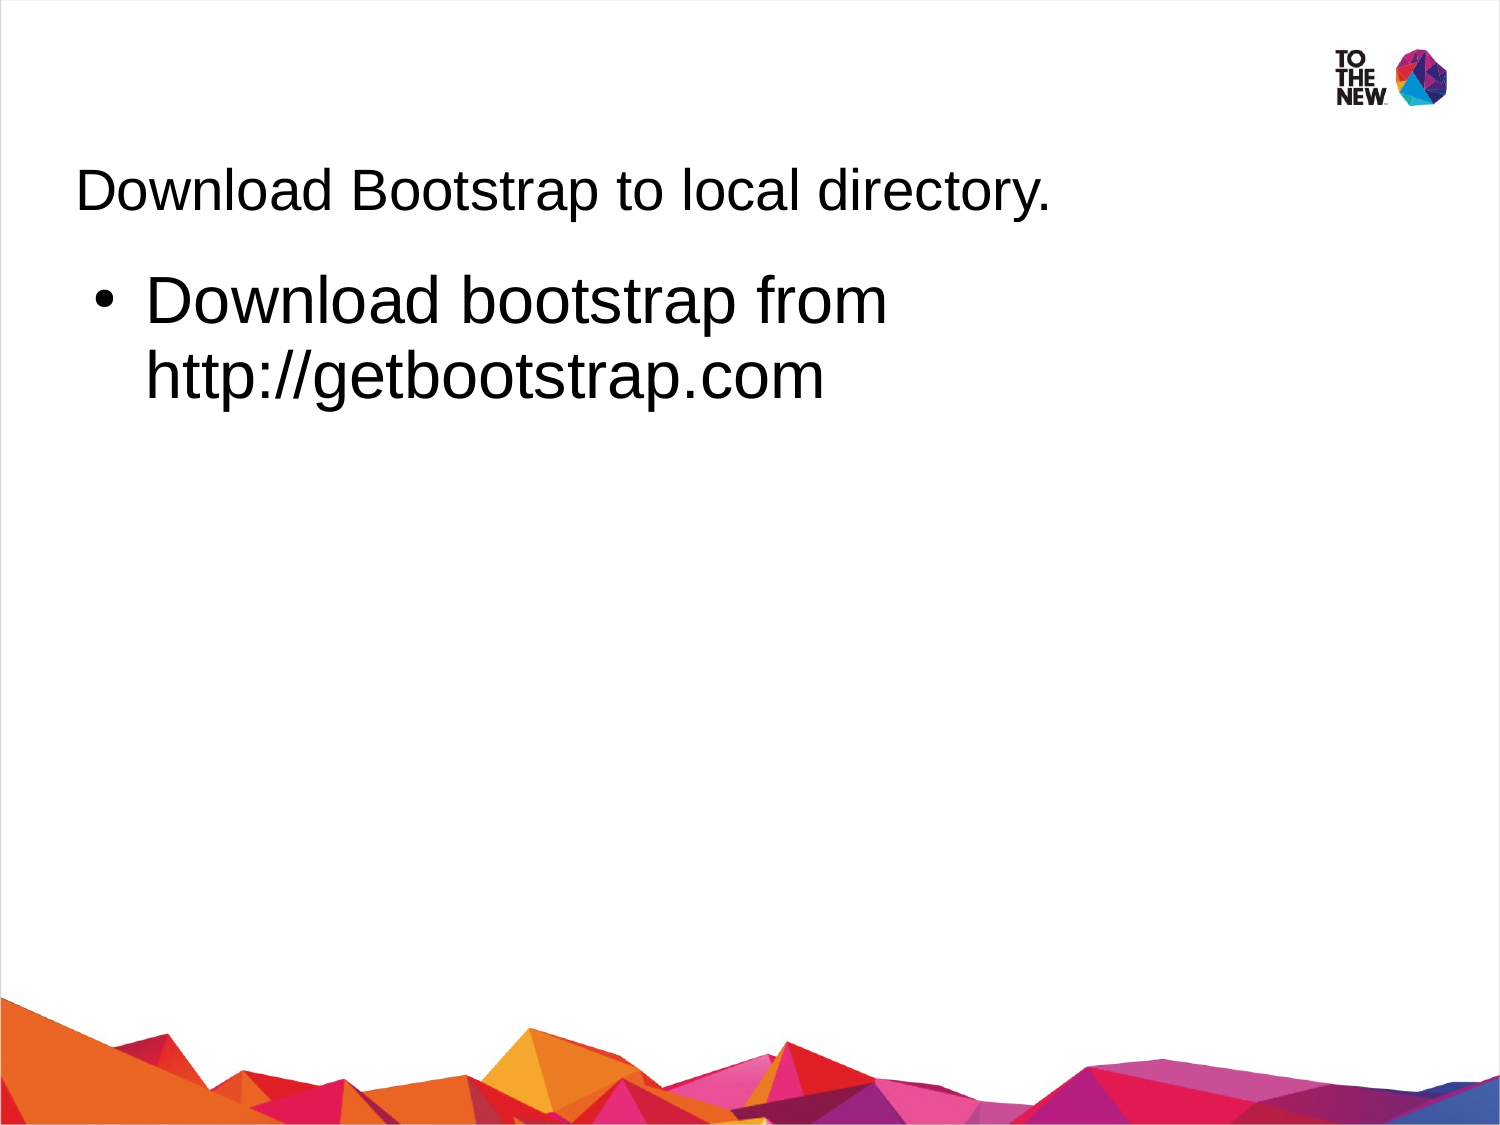

# Download Bootstrap to local directory.
Download bootstrap from http://getbootstrap.com